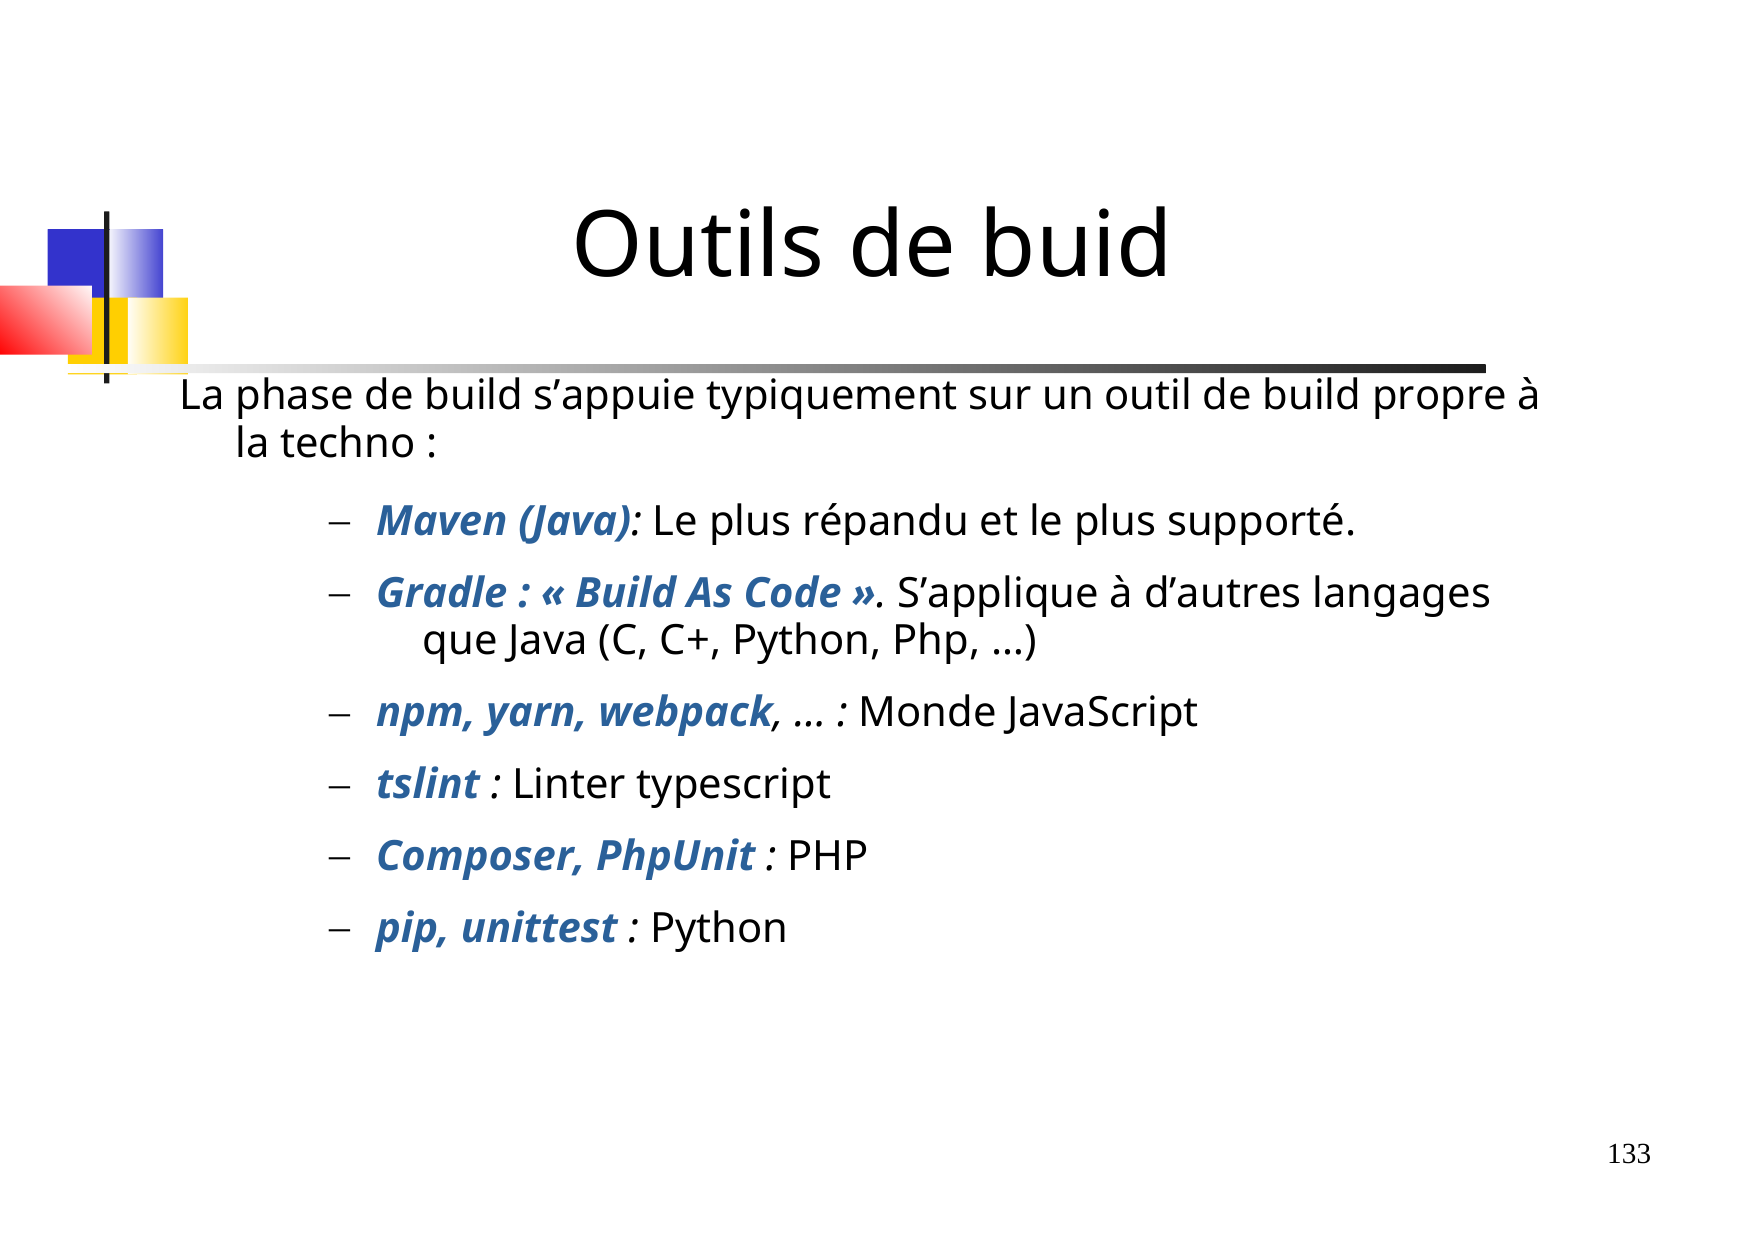

# Outils de buid
La phase de build s’appuie typiquement sur un outil de build propre à la techno :
Maven (Java): Le plus répandu et le plus supporté.
Gradle : « Build As Code ». S’applique à d’autres langages que Java (C, C+, Python, Php, …)
npm, yarn, webpack, … : Monde JavaScript
tslint : Linter typescript
Composer, PhpUnit : PHP
pip, unittest : Python